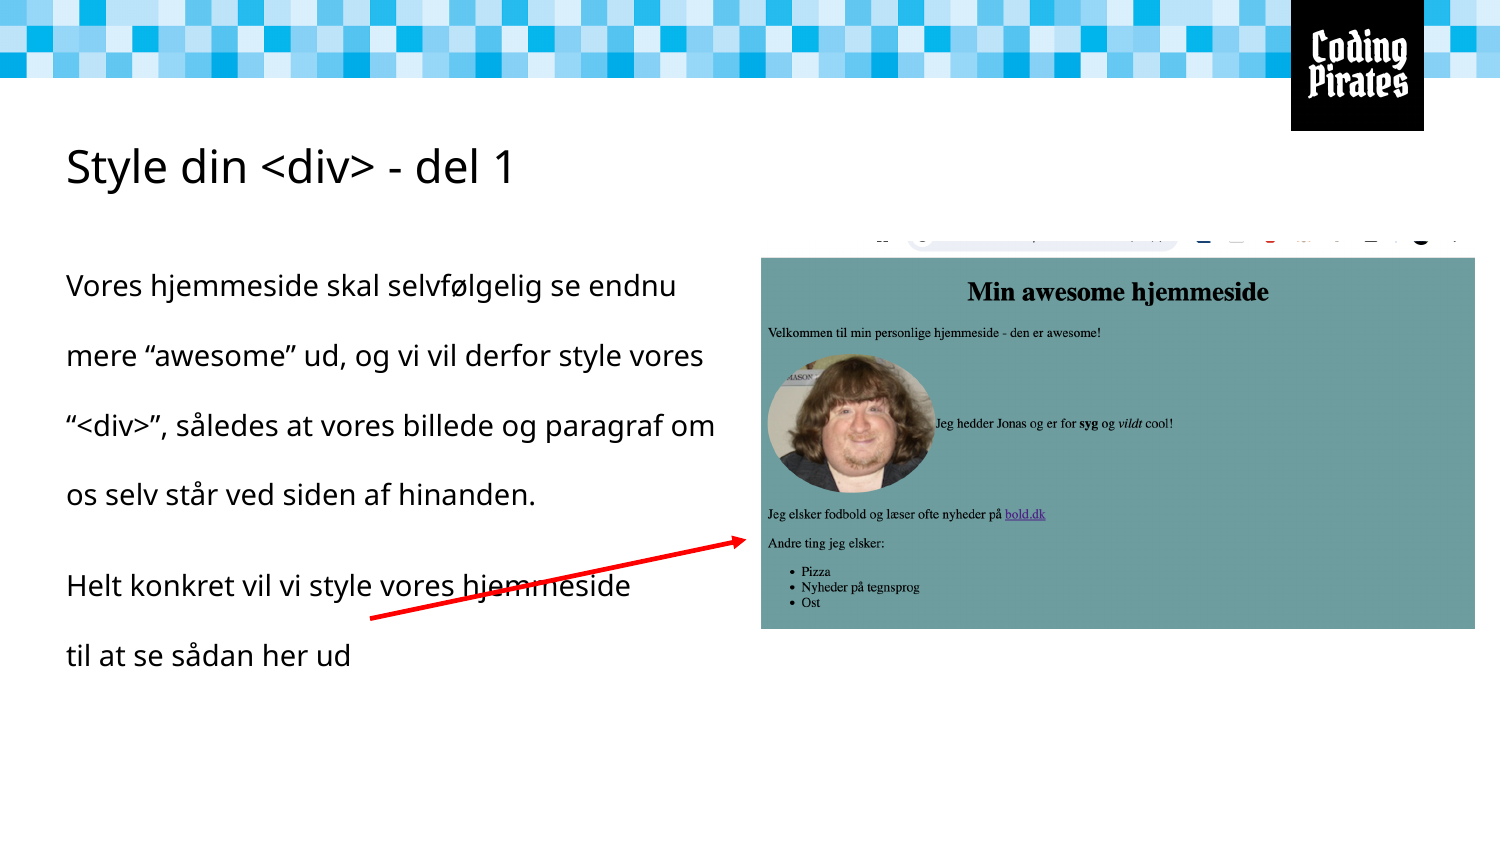

# Style din <div> - del 1
Vores hjemmeside skal selvfølgelig se endnu mere “awesome” ud, og vi vil derfor style vores “<div>”, således at vores billede og paragraf om os selv står ved siden af hinanden.
Helt konkret vil vi style vores hjemmeside
til at se sådan her ud